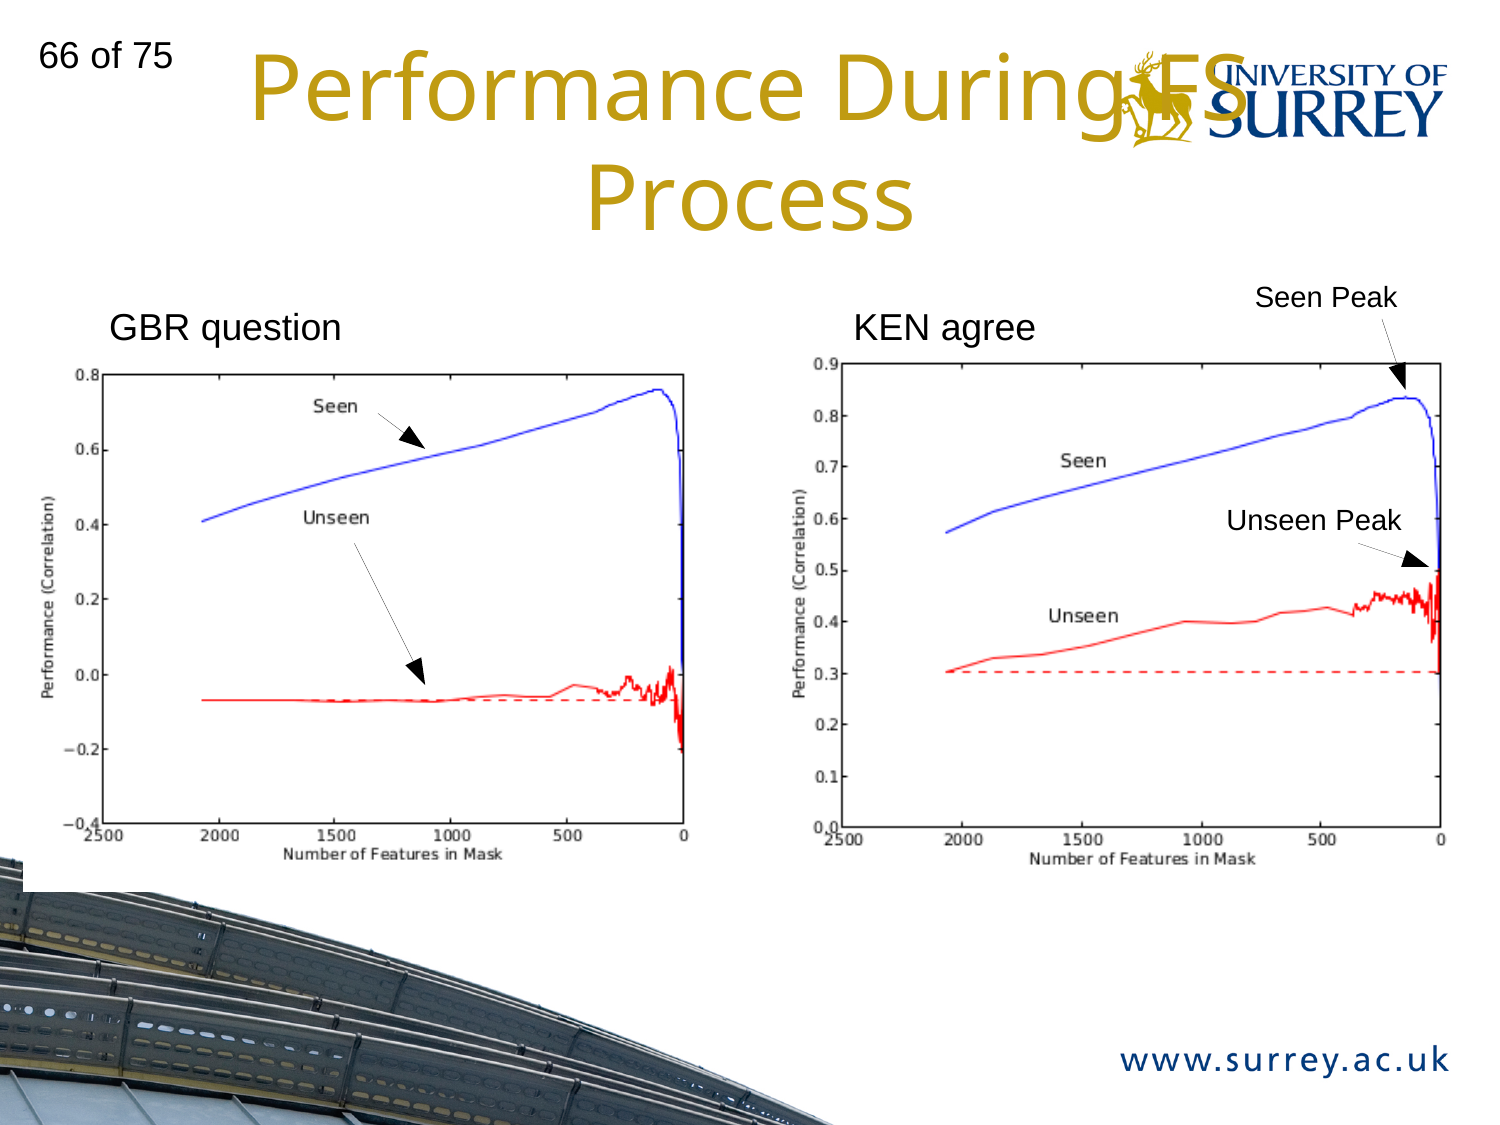

# Performance During FS Process
Seen Peak
GBR question
KEN agree
Unseen Peak